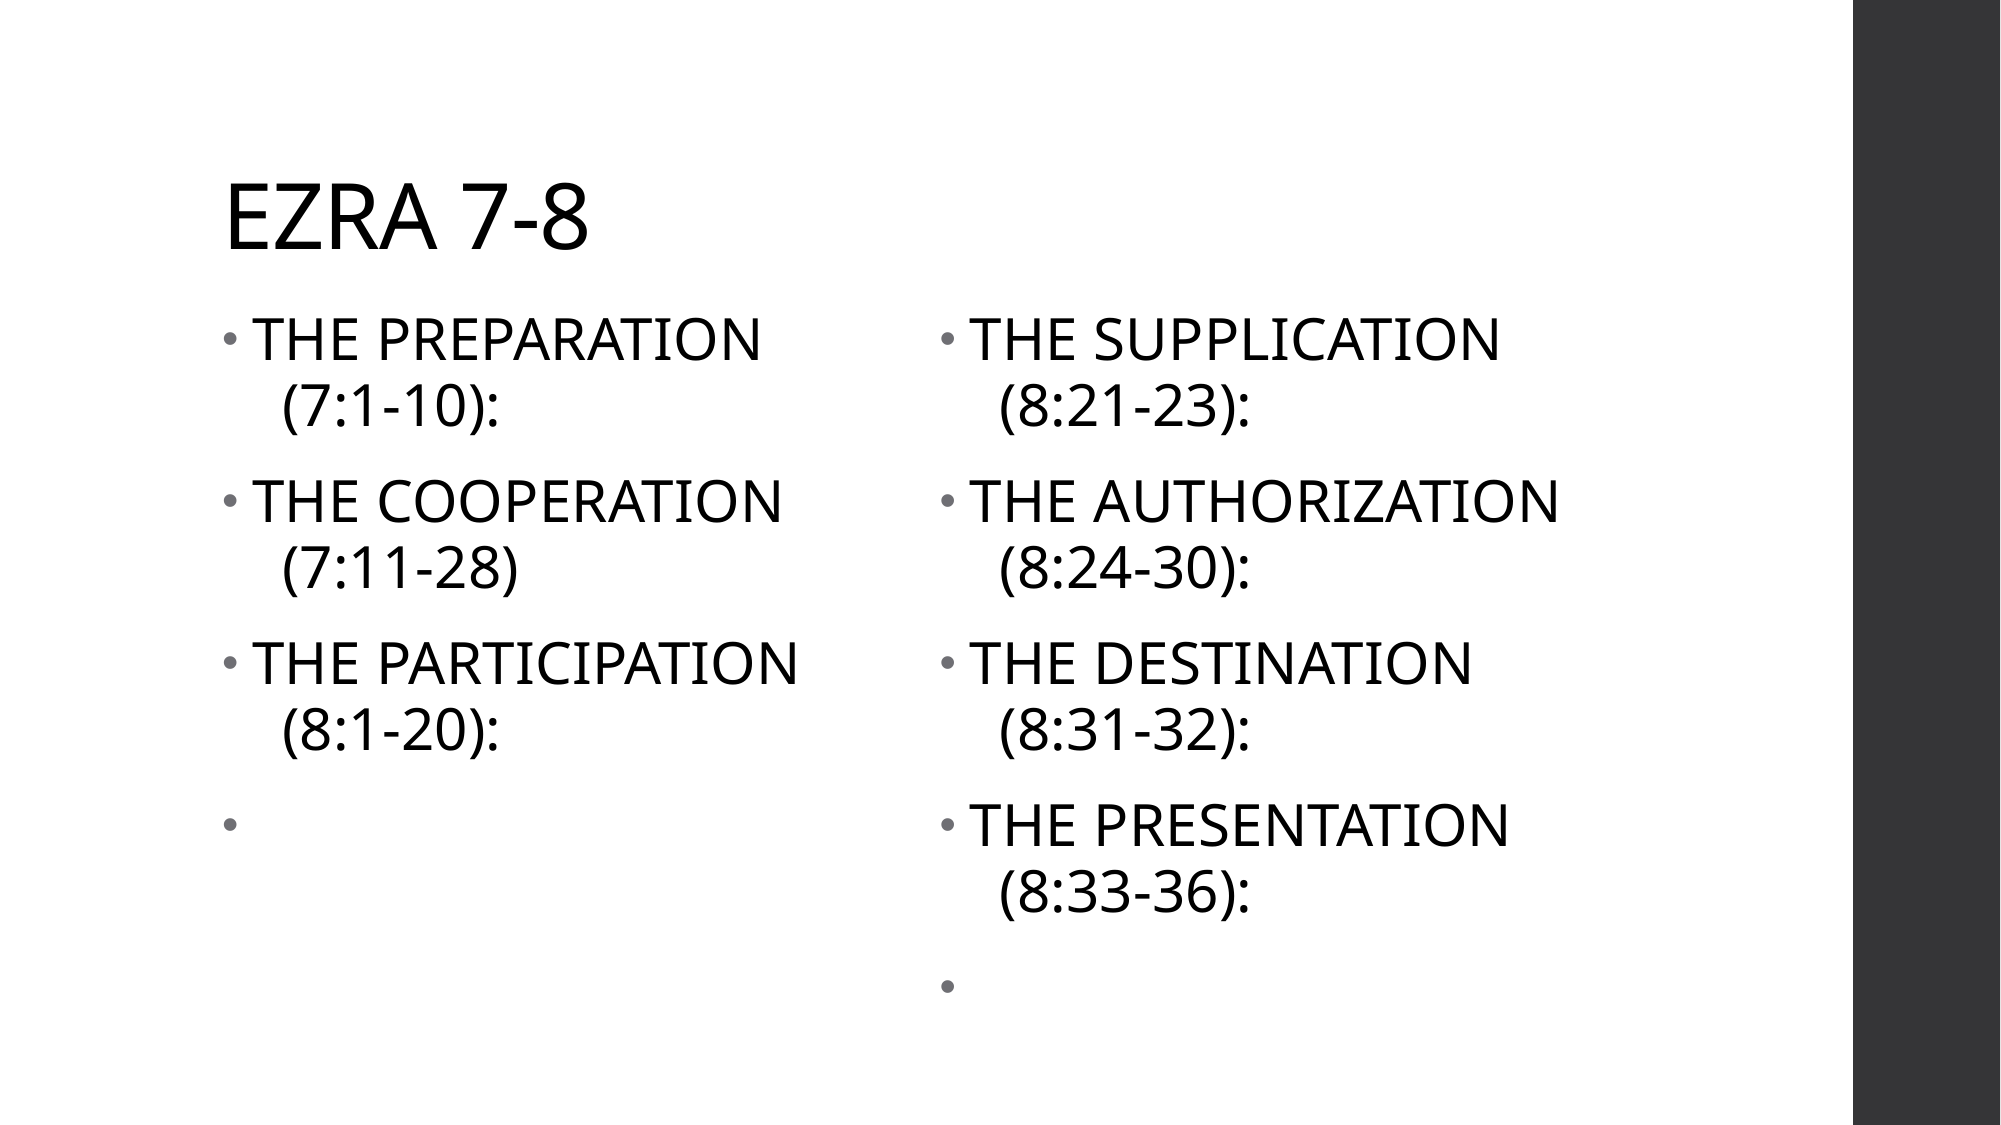

# EZRA 7-8
THE PREPARATION (7:1-10):
THE COOPERATION (7:11-28)
THE PARTICIPATION (8:1-20):
THE SUPPLICATION (8:21-23):
THE AUTHORIZATION (8:24-30):
THE DESTINATION (8:31-32):
THE PRESENTATION (8:33-36):